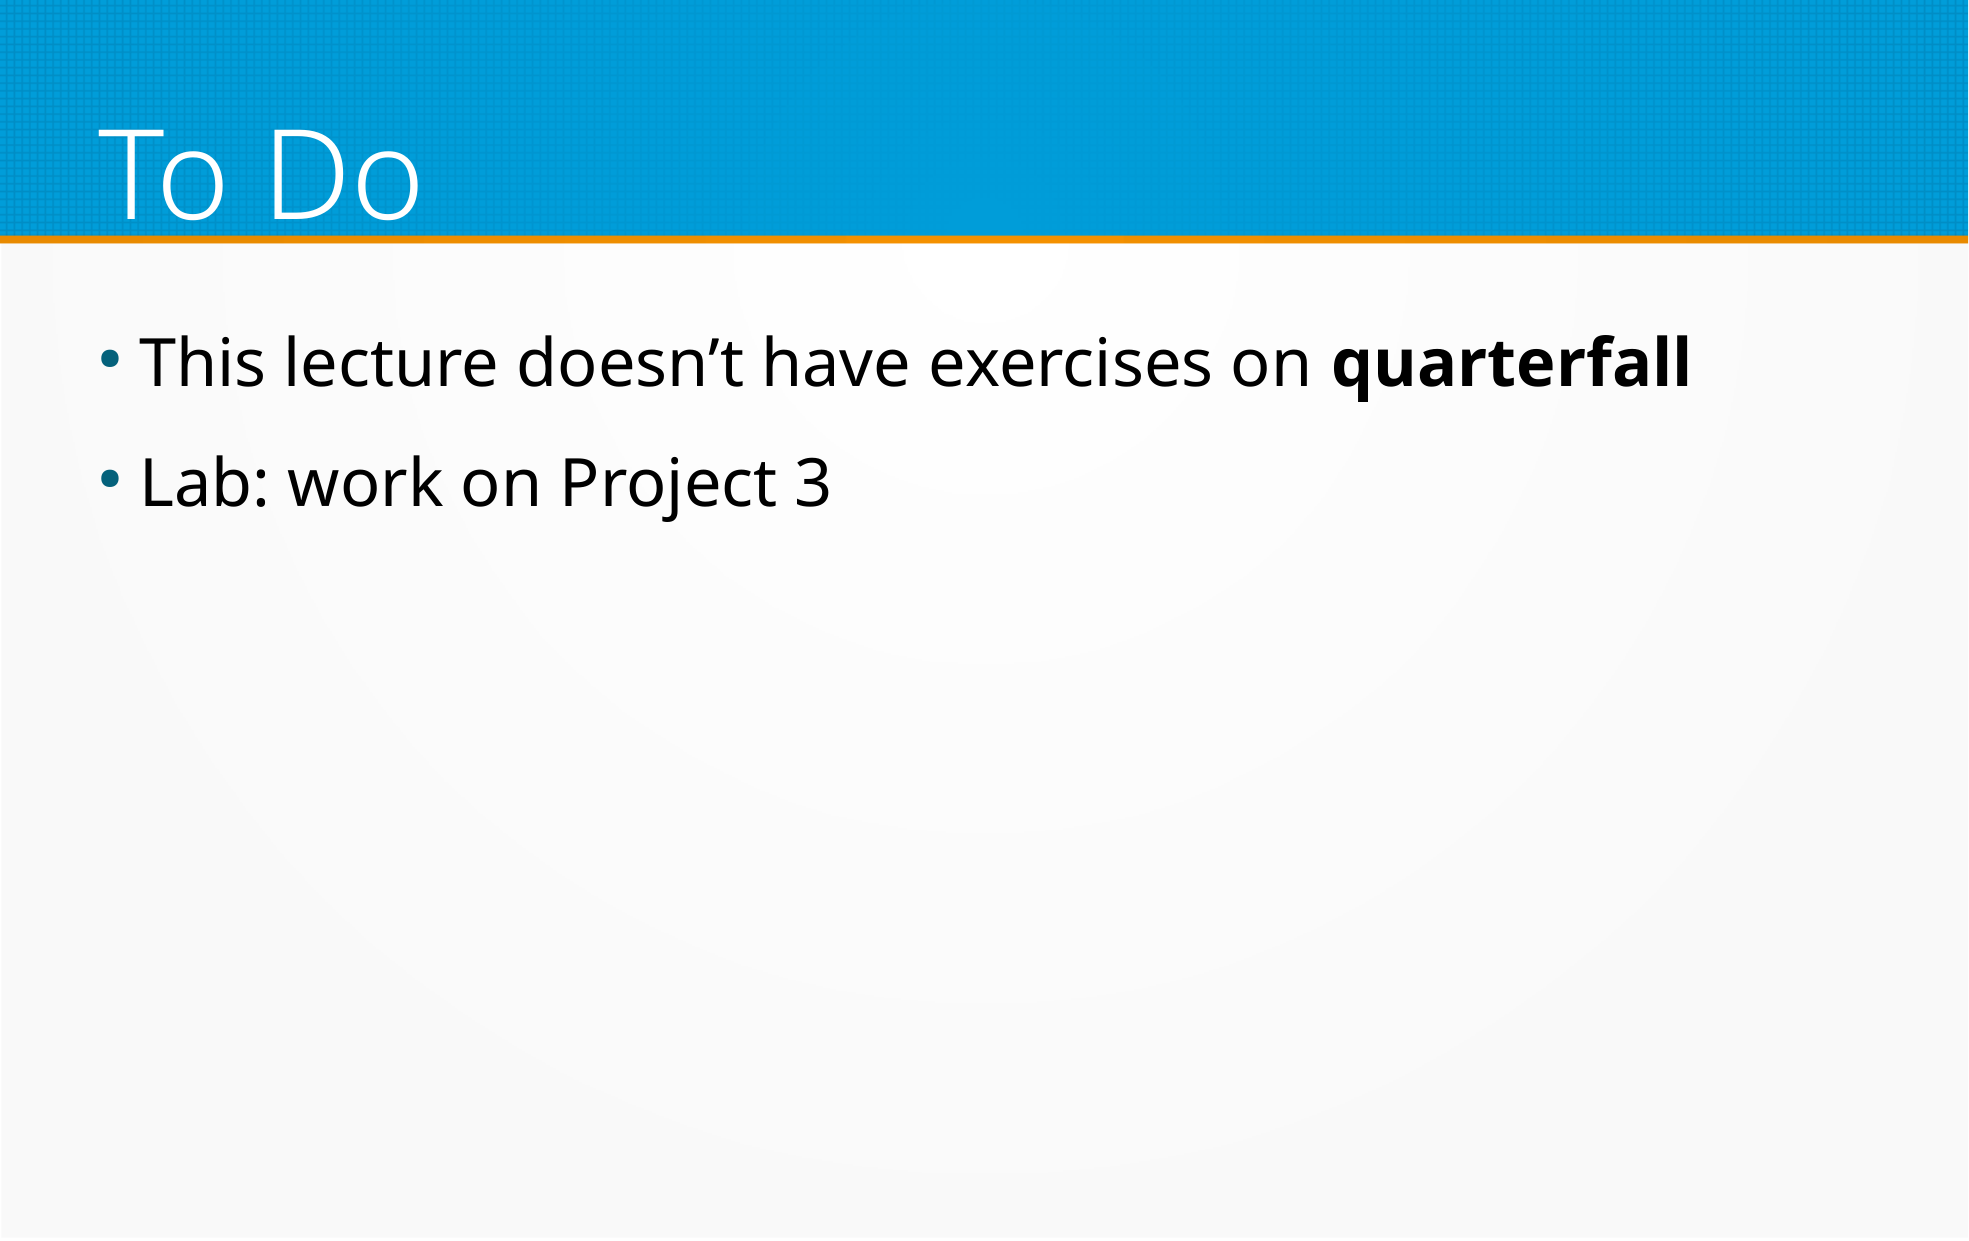

# To Do
 This lecture doesn’t have exercises on quarterfall
 Lab: work on Project 3